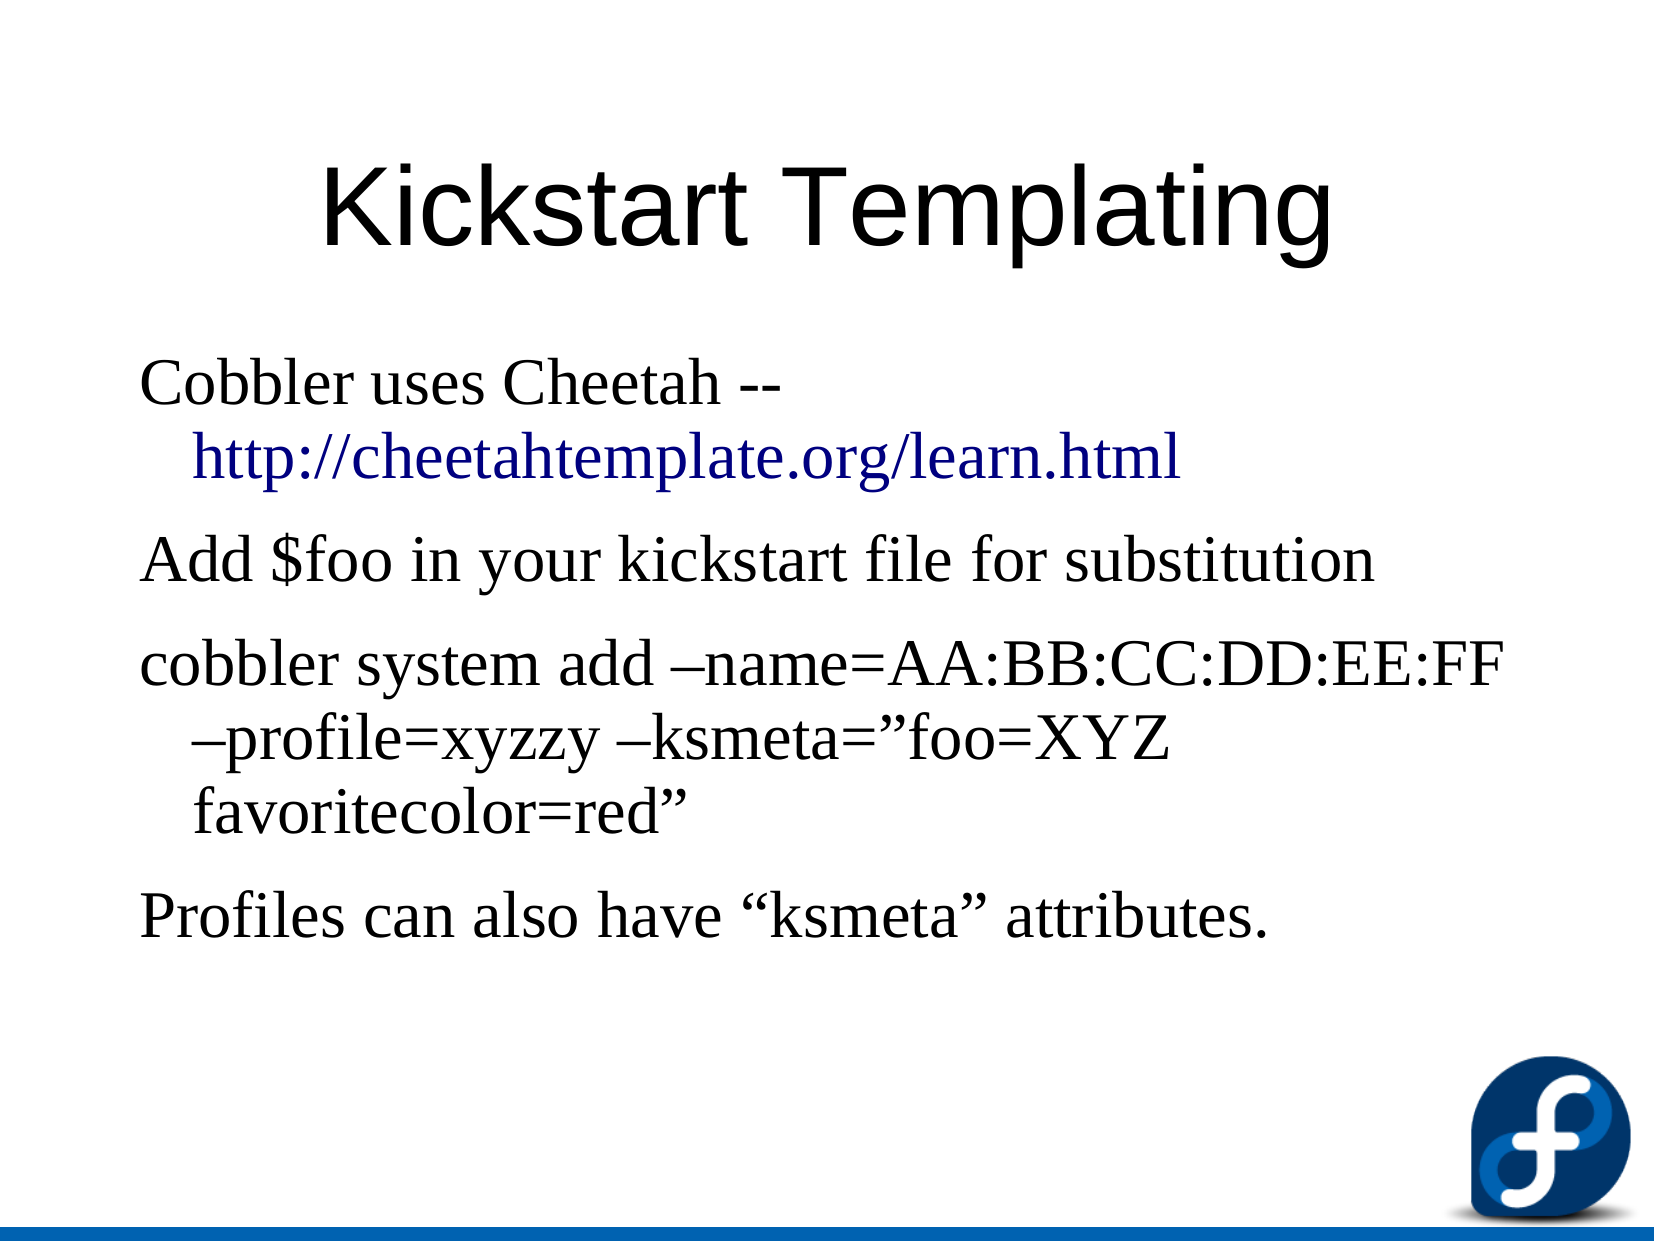

# Kickstart Templating
Cobbler uses Cheetah -- http://cheetahtemplate.org/learn.html
Add $foo in your kickstart file for substitution
cobbler system add –name=AA:BB:CC:DD:EE:FF –profile=xyzzy –ksmeta=”foo=XYZ favoritecolor=red”
Profiles can also have “ksmeta” attributes.